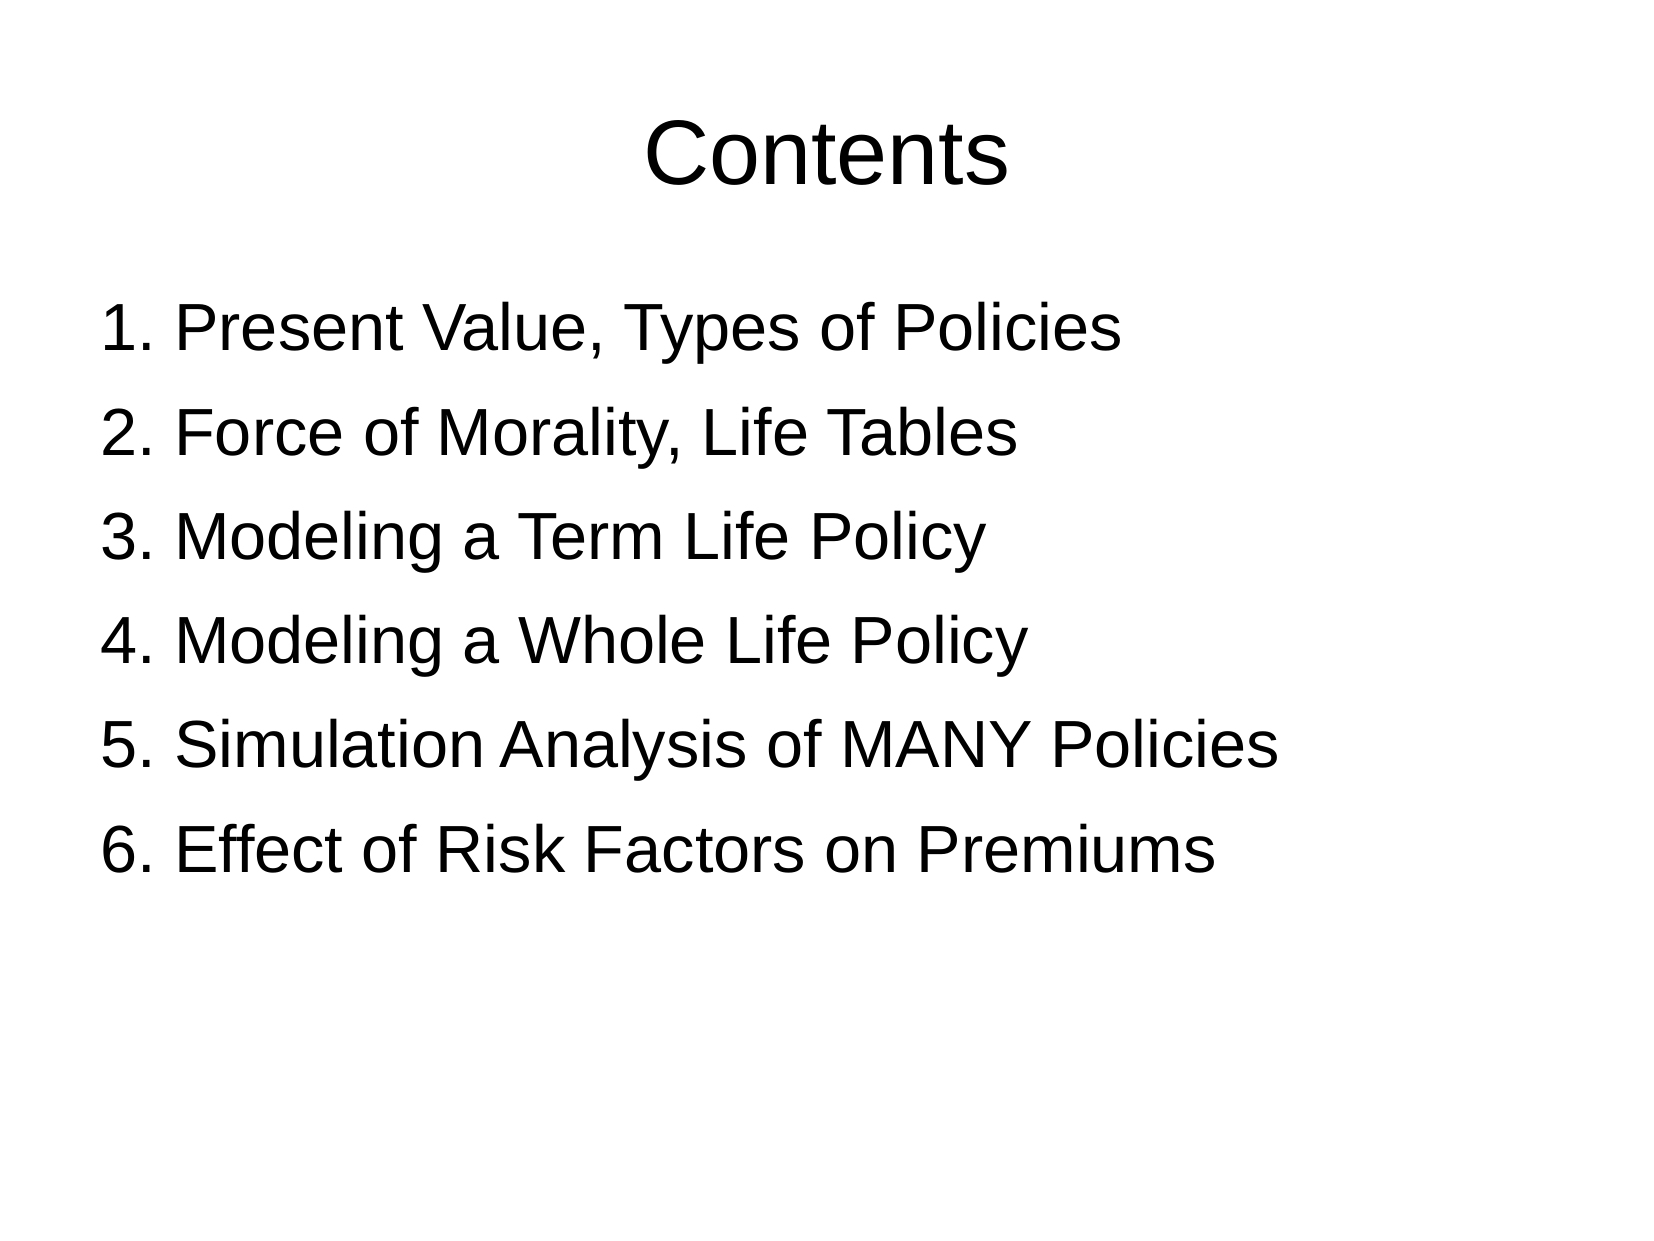

# Contents
 Present Value, Types of Policies
 Force of Morality, Life Tables
 Modeling a Term Life Policy
 Modeling a Whole Life Policy
 Simulation Analysis of MANY Policies
 Effect of Risk Factors on Premiums